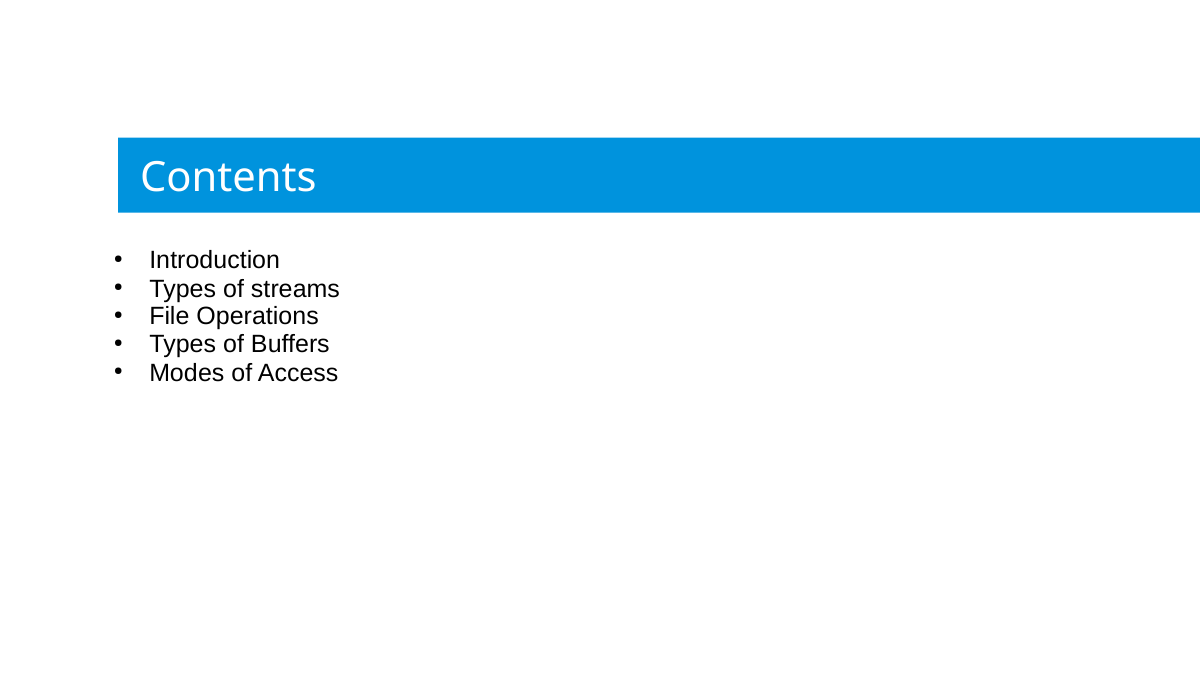

# Contents
Introduction
Types of streams
File Operations
Types of Buffers
Modes of Access